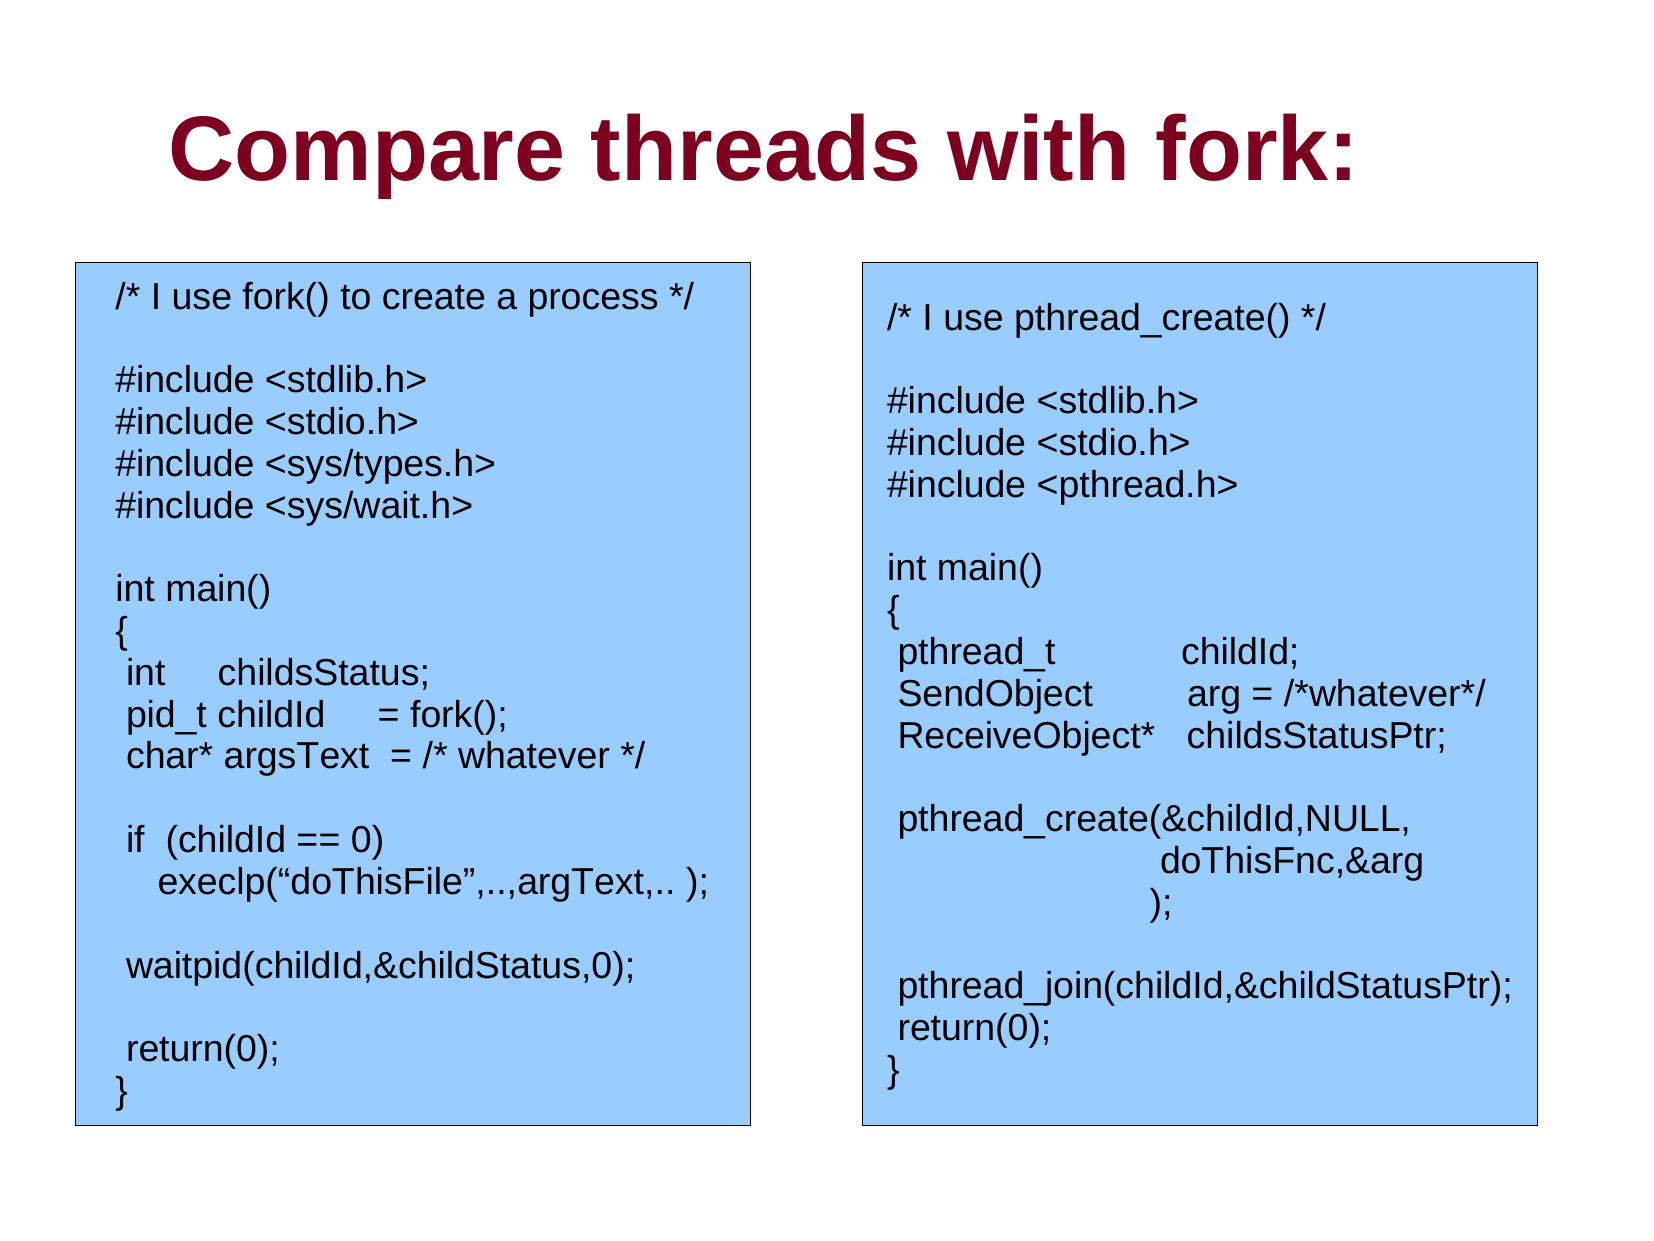

# Compare threads with fork:
/* I use fork() to create a process */
#include <stdlib.h>
#include <stdio.h>
#include <sys/types.h>
#include <sys/wait.h>
int main()
{
 int childsStatus;
 pid_t childId = fork();
 char* argsText = /* whatever */
 if (childId == 0)
 execlp(“doThisFile”,..,argText,.. );
 waitpid(childId,&childStatus,0);
 return(0);
}
/* I use pthread_create() */
#include <stdlib.h>
#include <stdio.h>
#include <pthread.h>
int main()
{
 pthread_t childId;
 SendObject arg = /*whatever*/
 ReceiveObject* childsStatusPtr;
 pthread_create(&childId,NULL,
 doThisFnc,&arg
 );
 pthread_join(childId,&childStatusPtr);
 return(0);
}